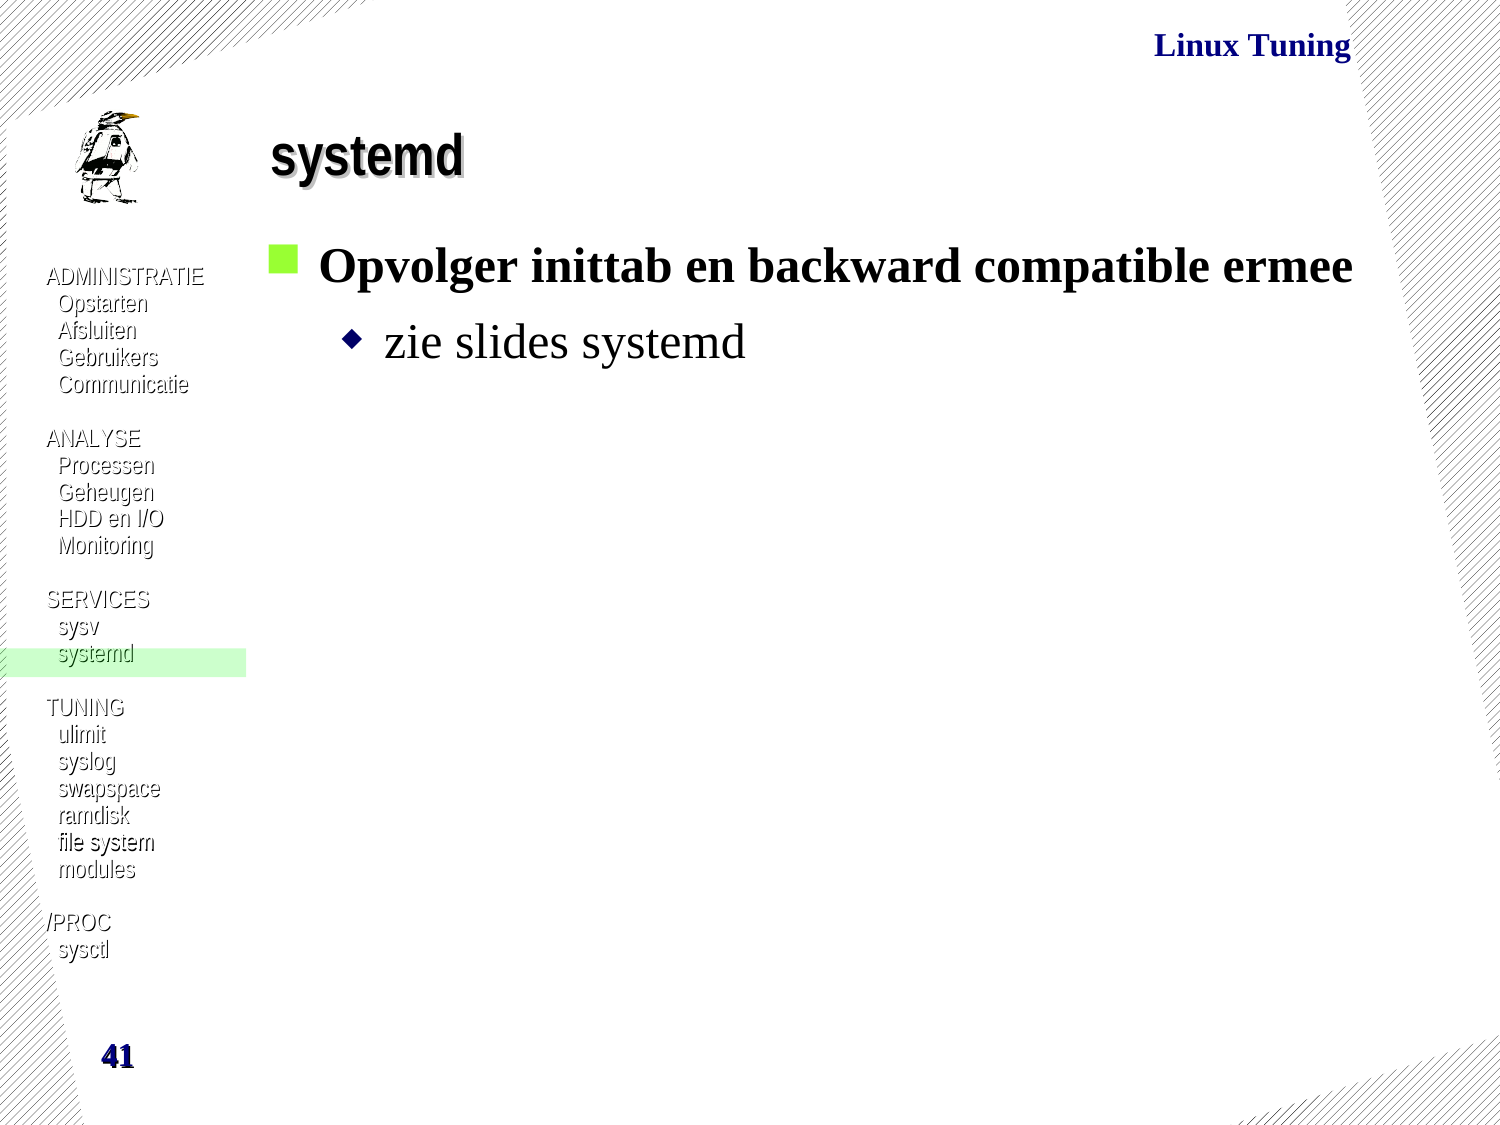

# systemd
Opvolger inittab en backward compatible ermee
zie slides systemd